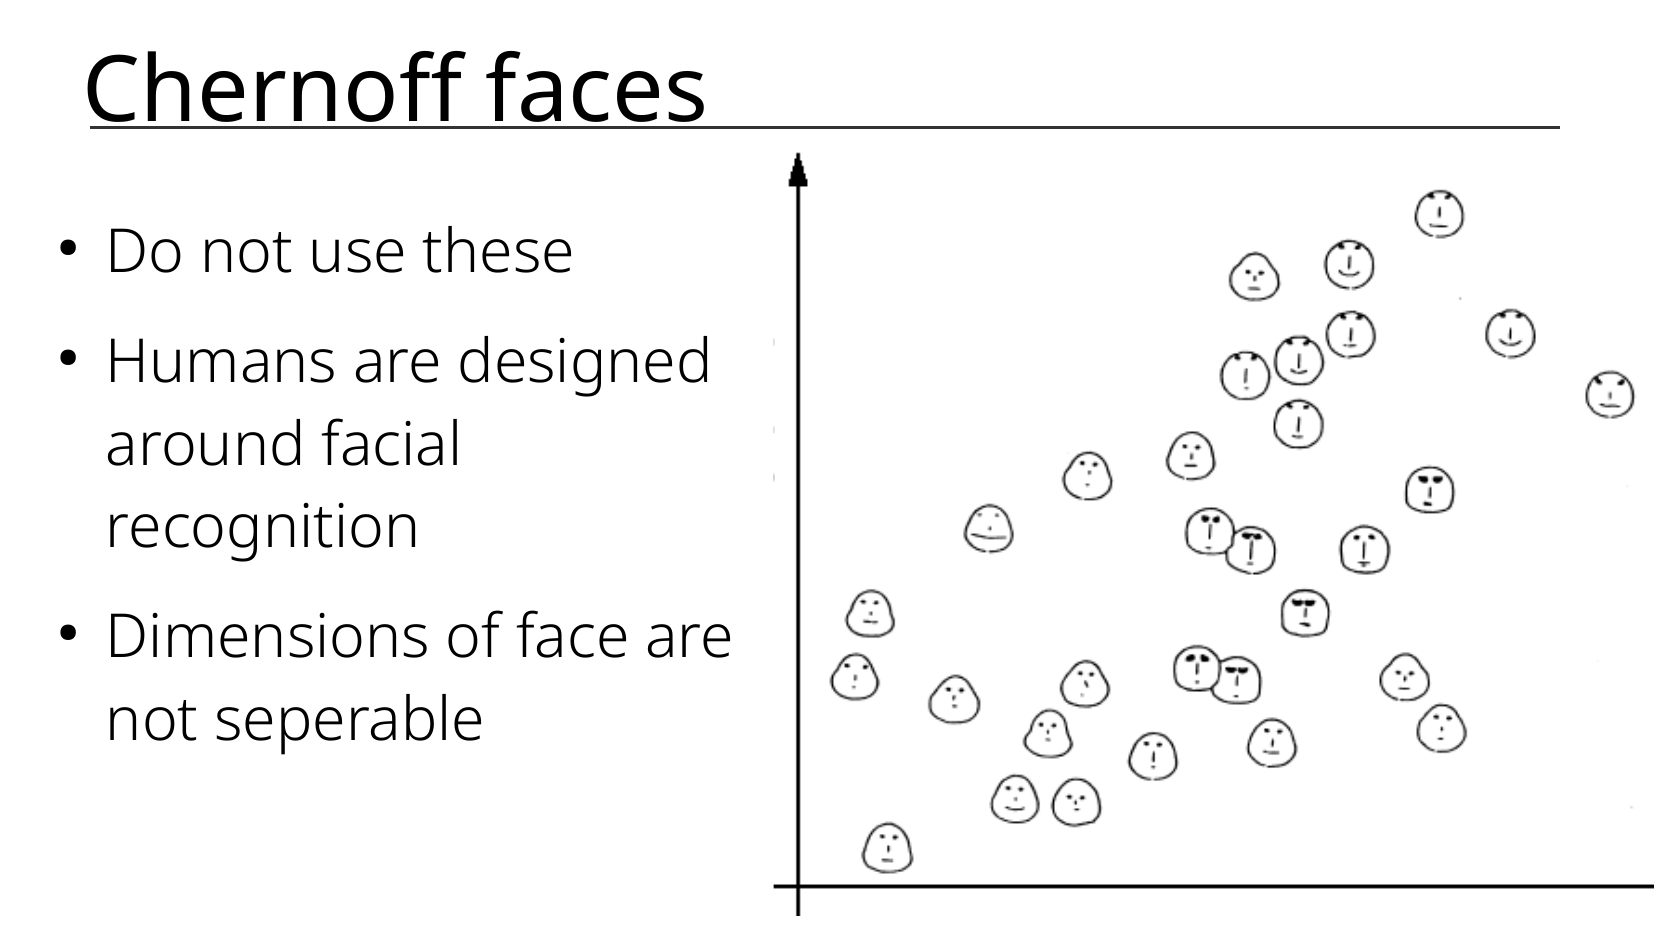

# Chernoff faces
Do not use these
Humans are designed around facial recognition
Dimensions of face are not seperable